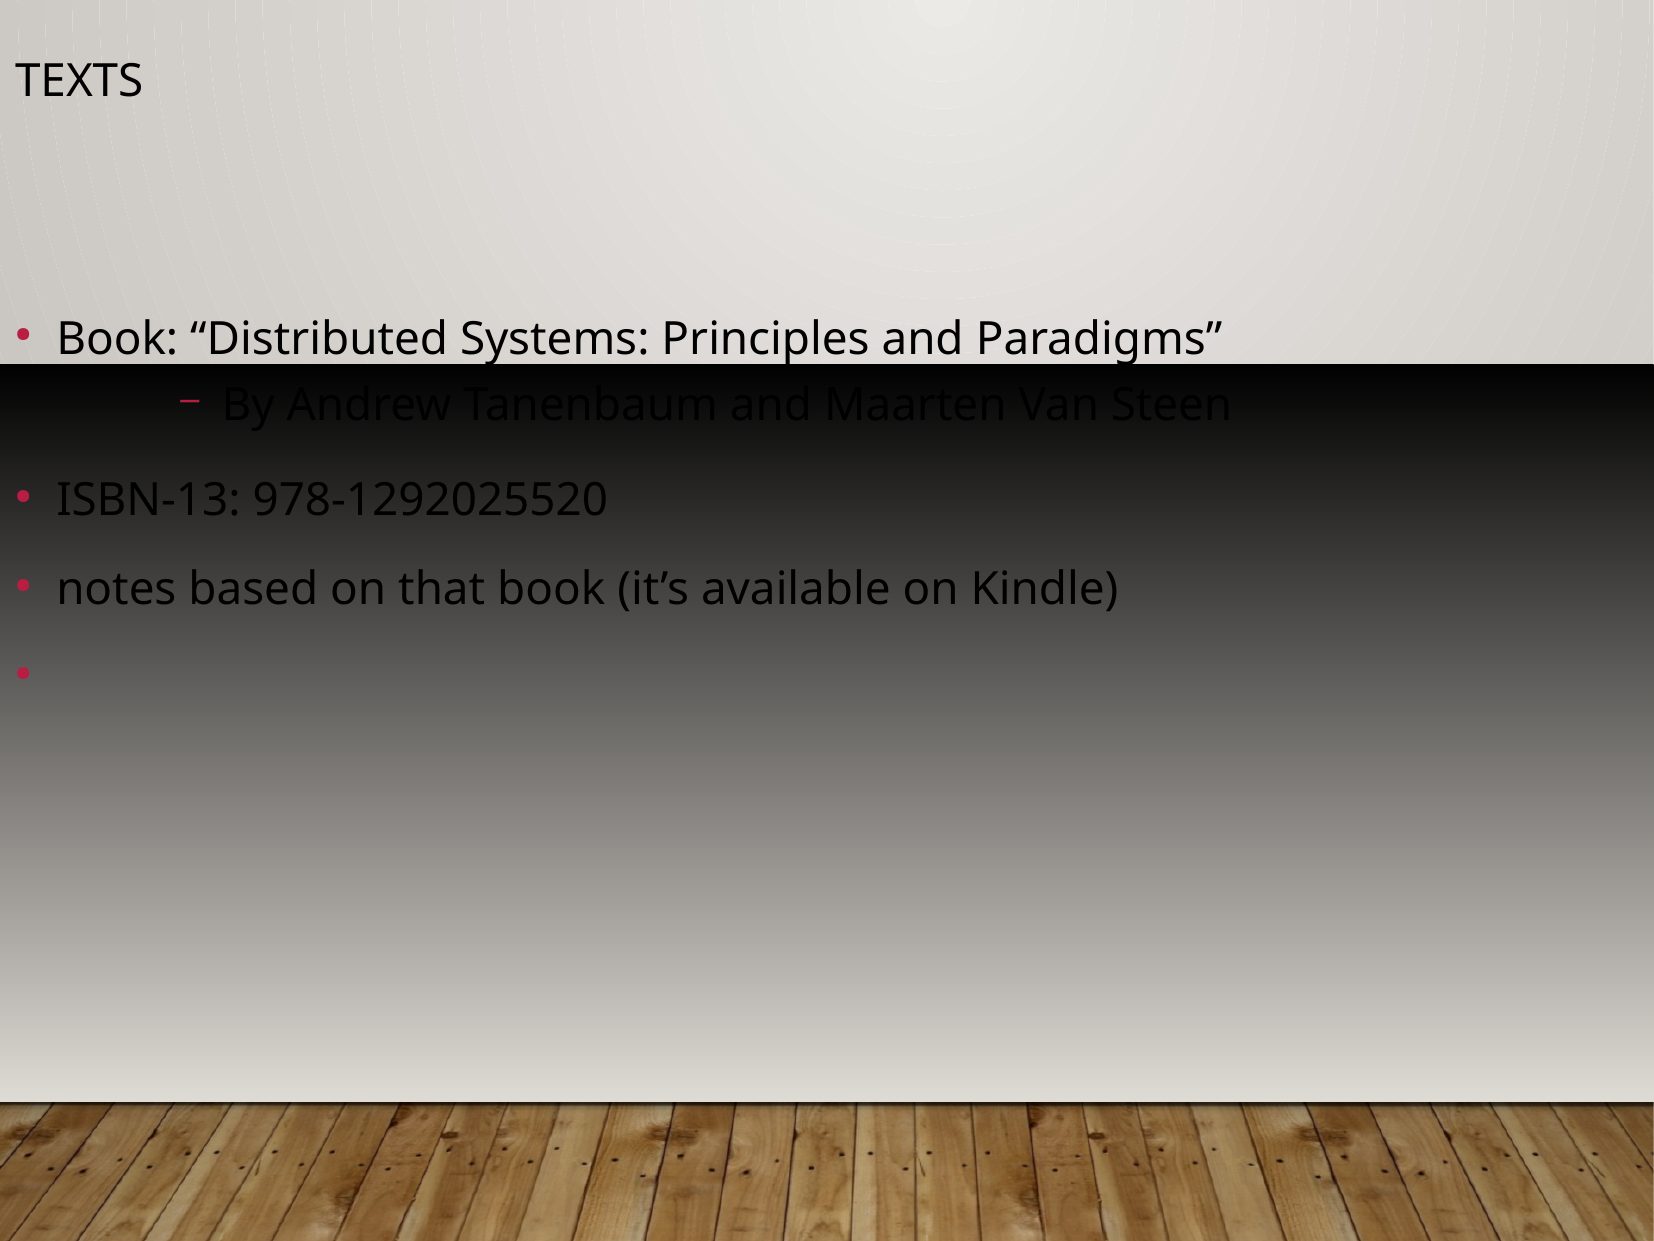

# Texts
Book: “Distributed Systems: Principles and Paradigms”
By Andrew Tanenbaum and Maarten Van Steen
ISBN-13: 978-1292025520
notes based on that book (it’s available on Kindle)